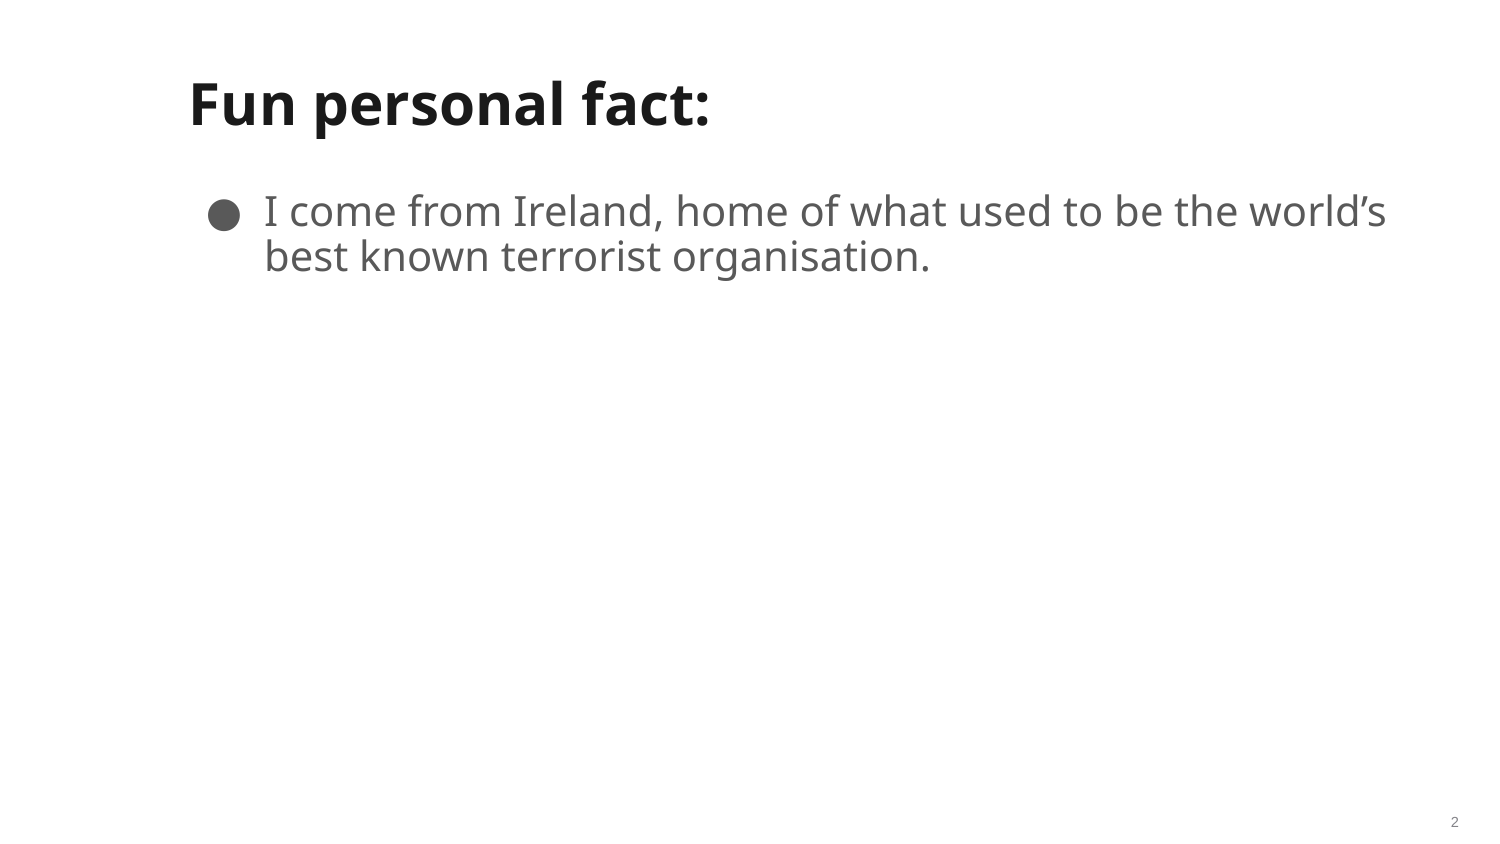

# Fun personal fact:
I come from Ireland, home of what used to be the world’s best known terrorist organisation.